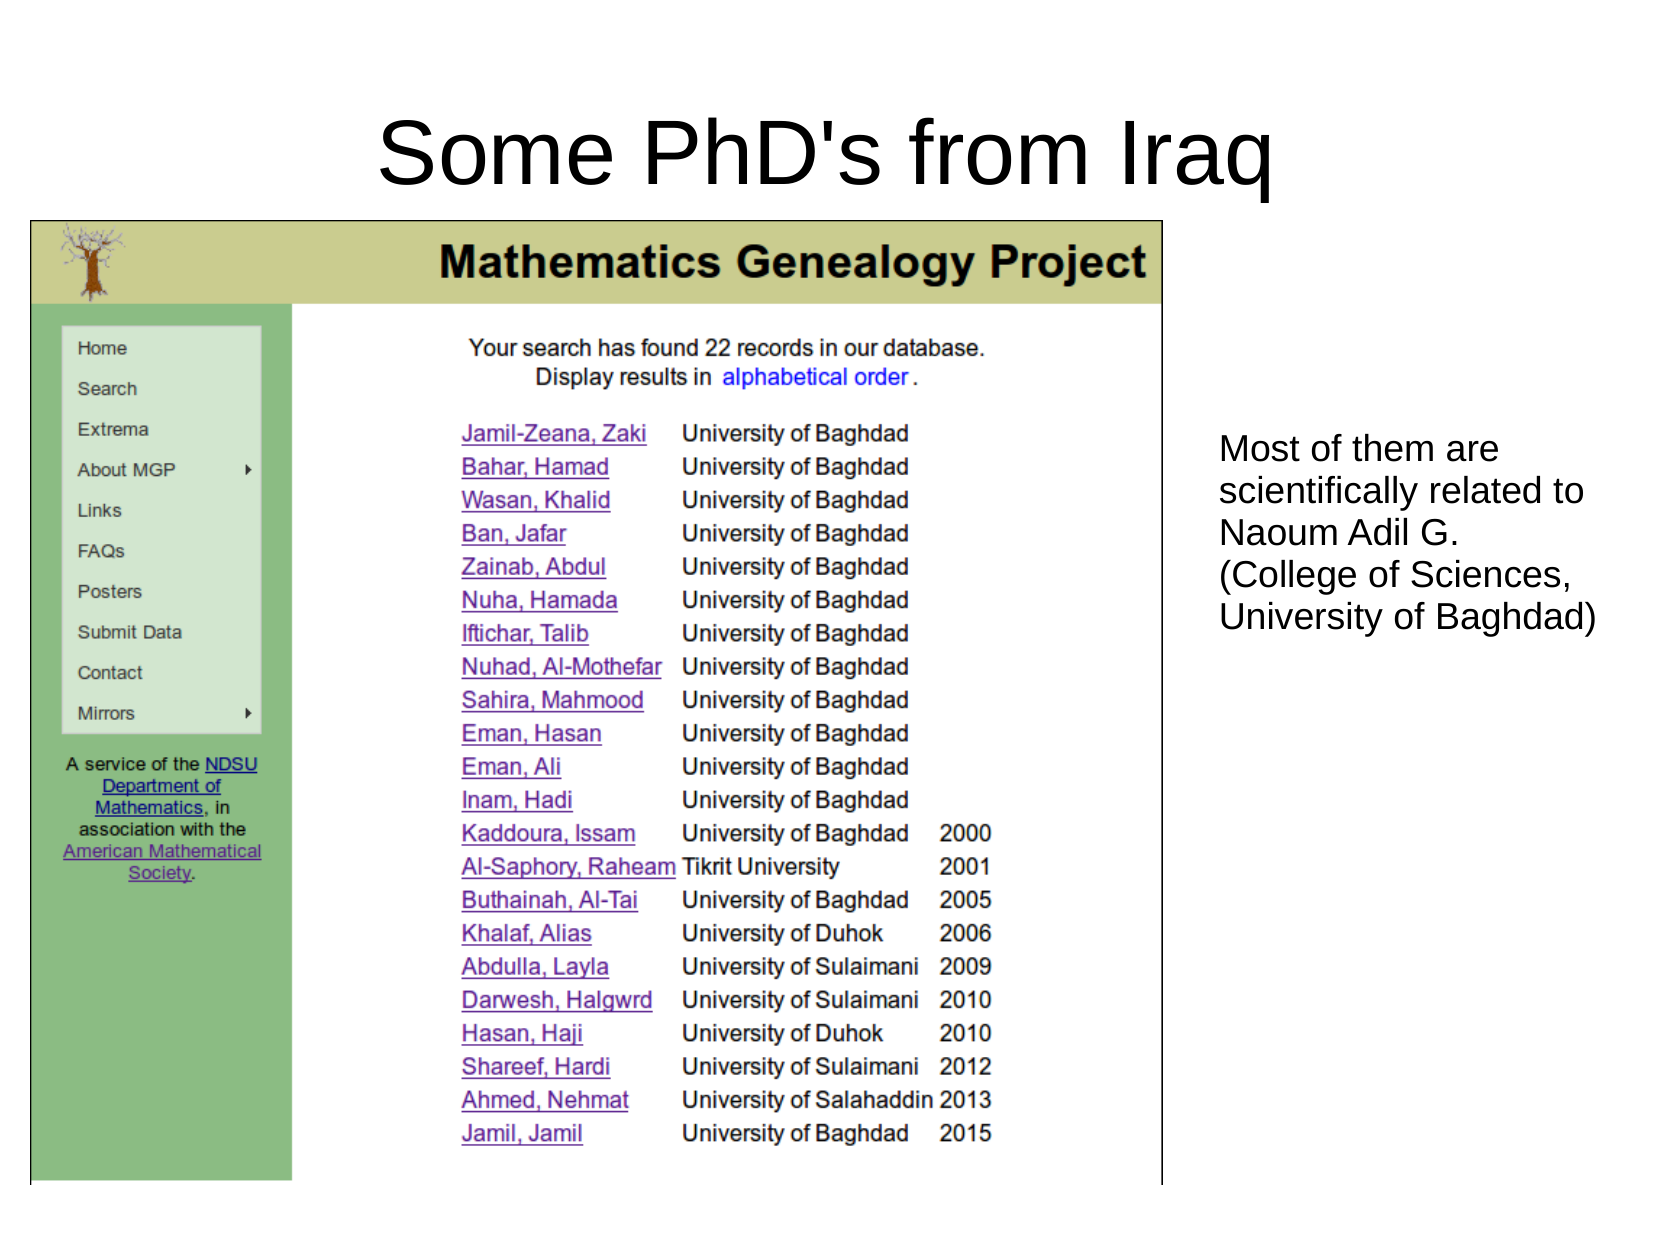

# Some PhD's from Iraq
Most of them are
scientifically related to
Naoum Adil G.
(College of Sciences,
University of Baghdad)